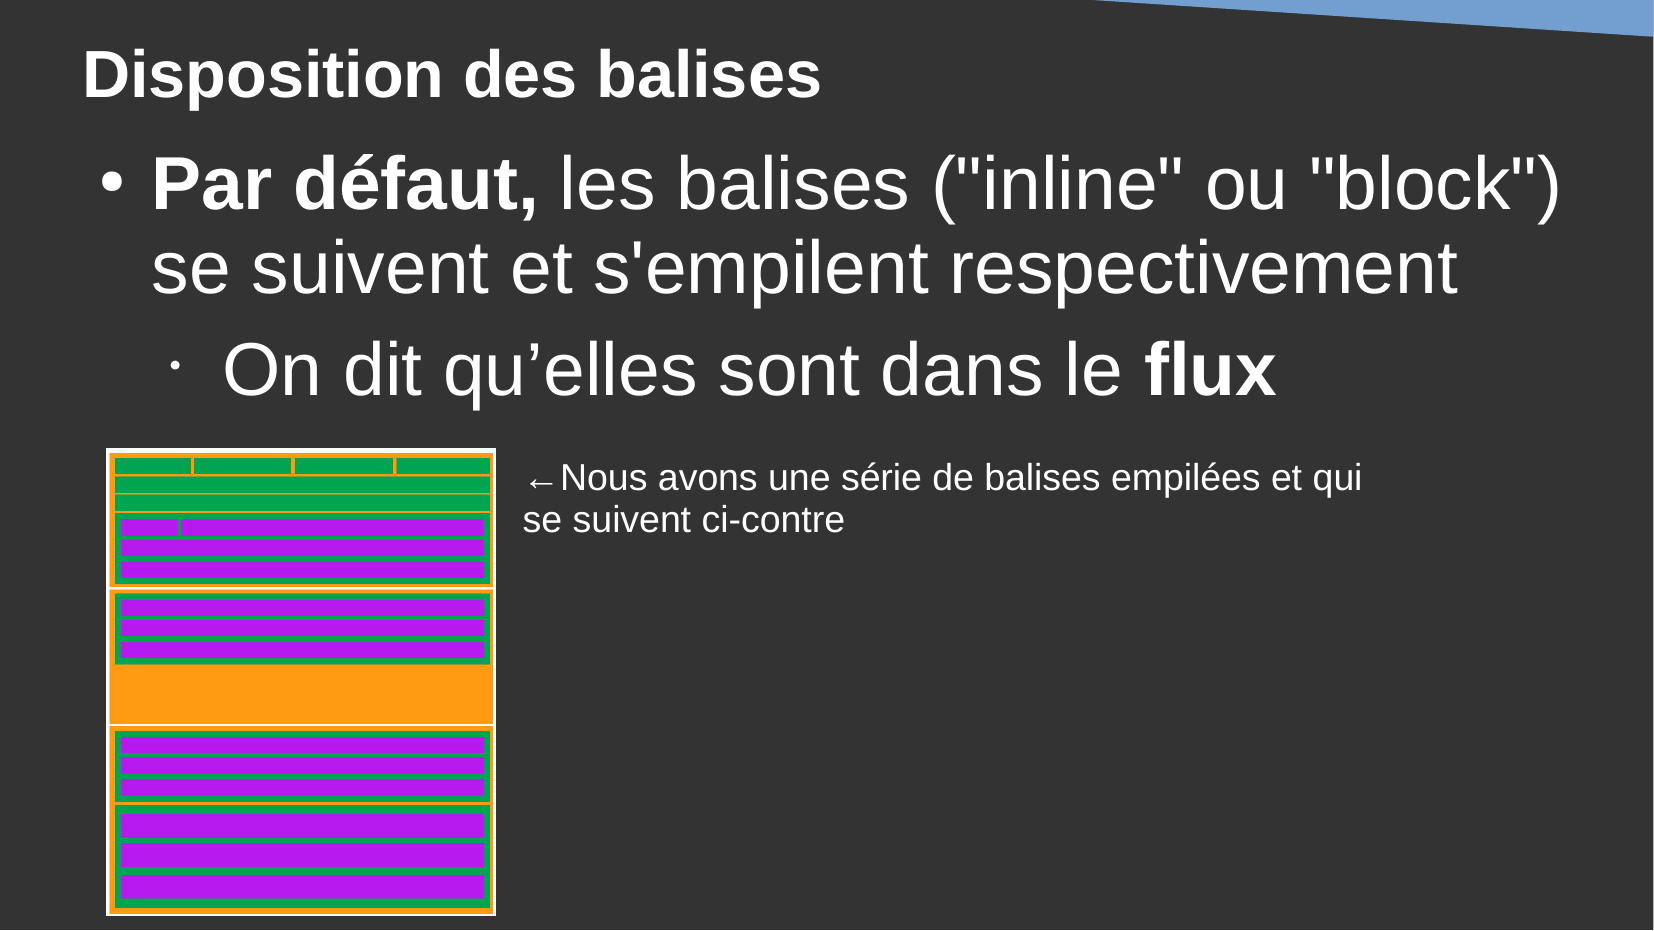

# Disposition des balises
Par défaut, les balises ("inline" ou "block") se suivent et s'empilent respectivement
On dit qu’elles sont dans le flux
←Nous avons une série de balises empilées et qui se suivent ci-contre